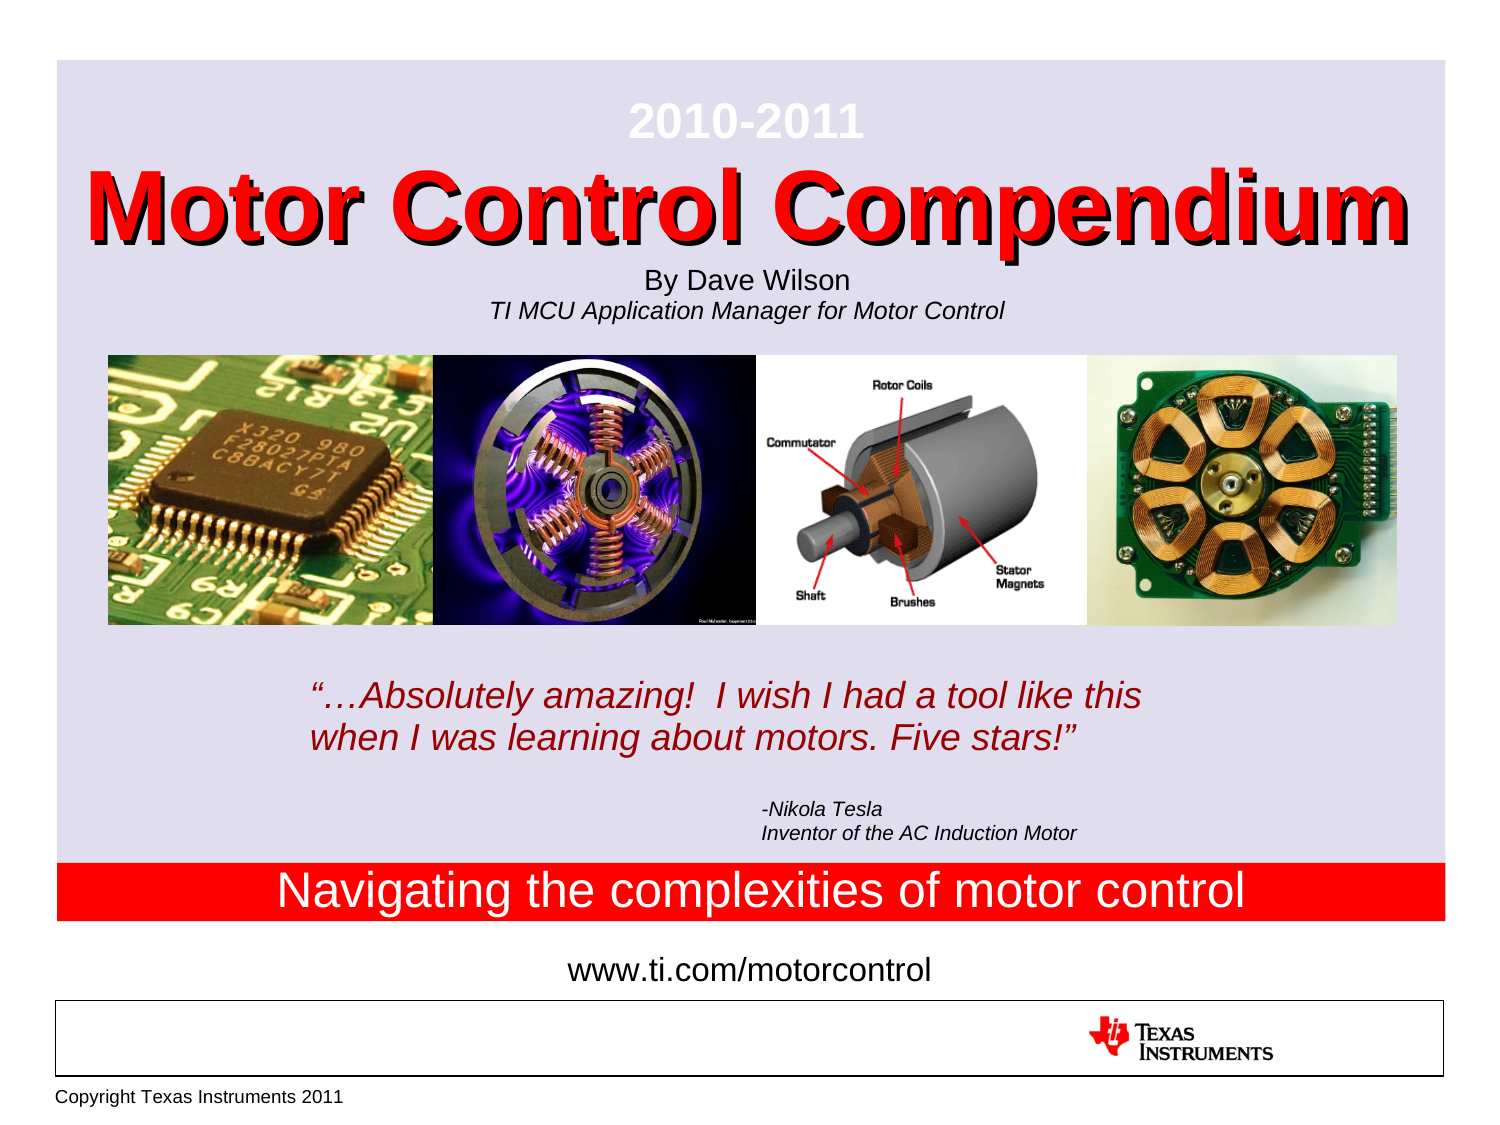

2010-2011
Motor Control Compendium
By Dave Wilson
TI MCU Application Manager for Motor Control
“…Absolutely amazing! I wish I had a tool like this when I was learning about motors. Five stars!”
-Nikola Tesla
Inventor of the AC Induction Motor
Navigating the complexities of motor control
www.ti.com/motorcontrol
Copyright Texas Instruments 2011